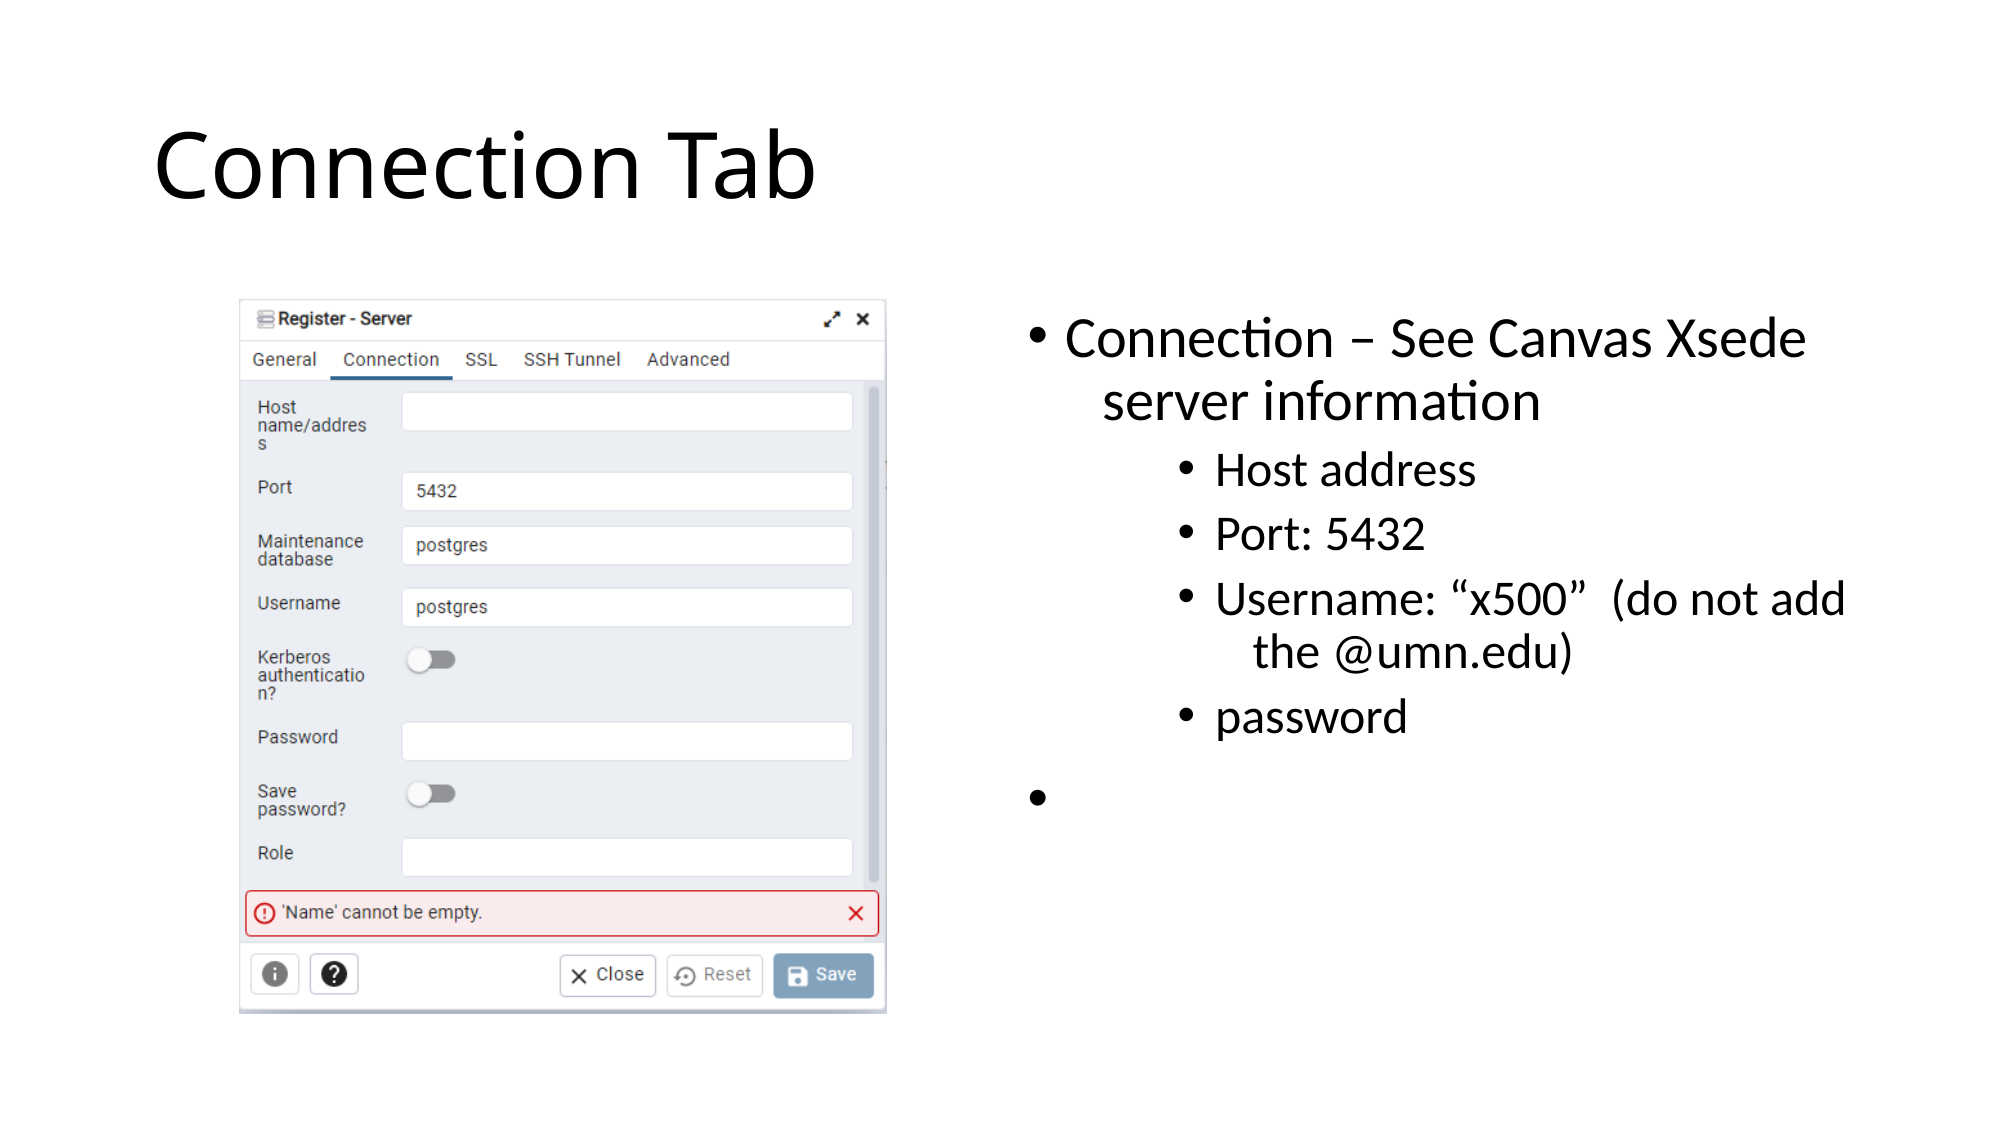

# Connection Tab
Connection – See Canvas Xsede server information
Host address
Port: 5432
Username: “x500” (do not add the @umn.edu)
password